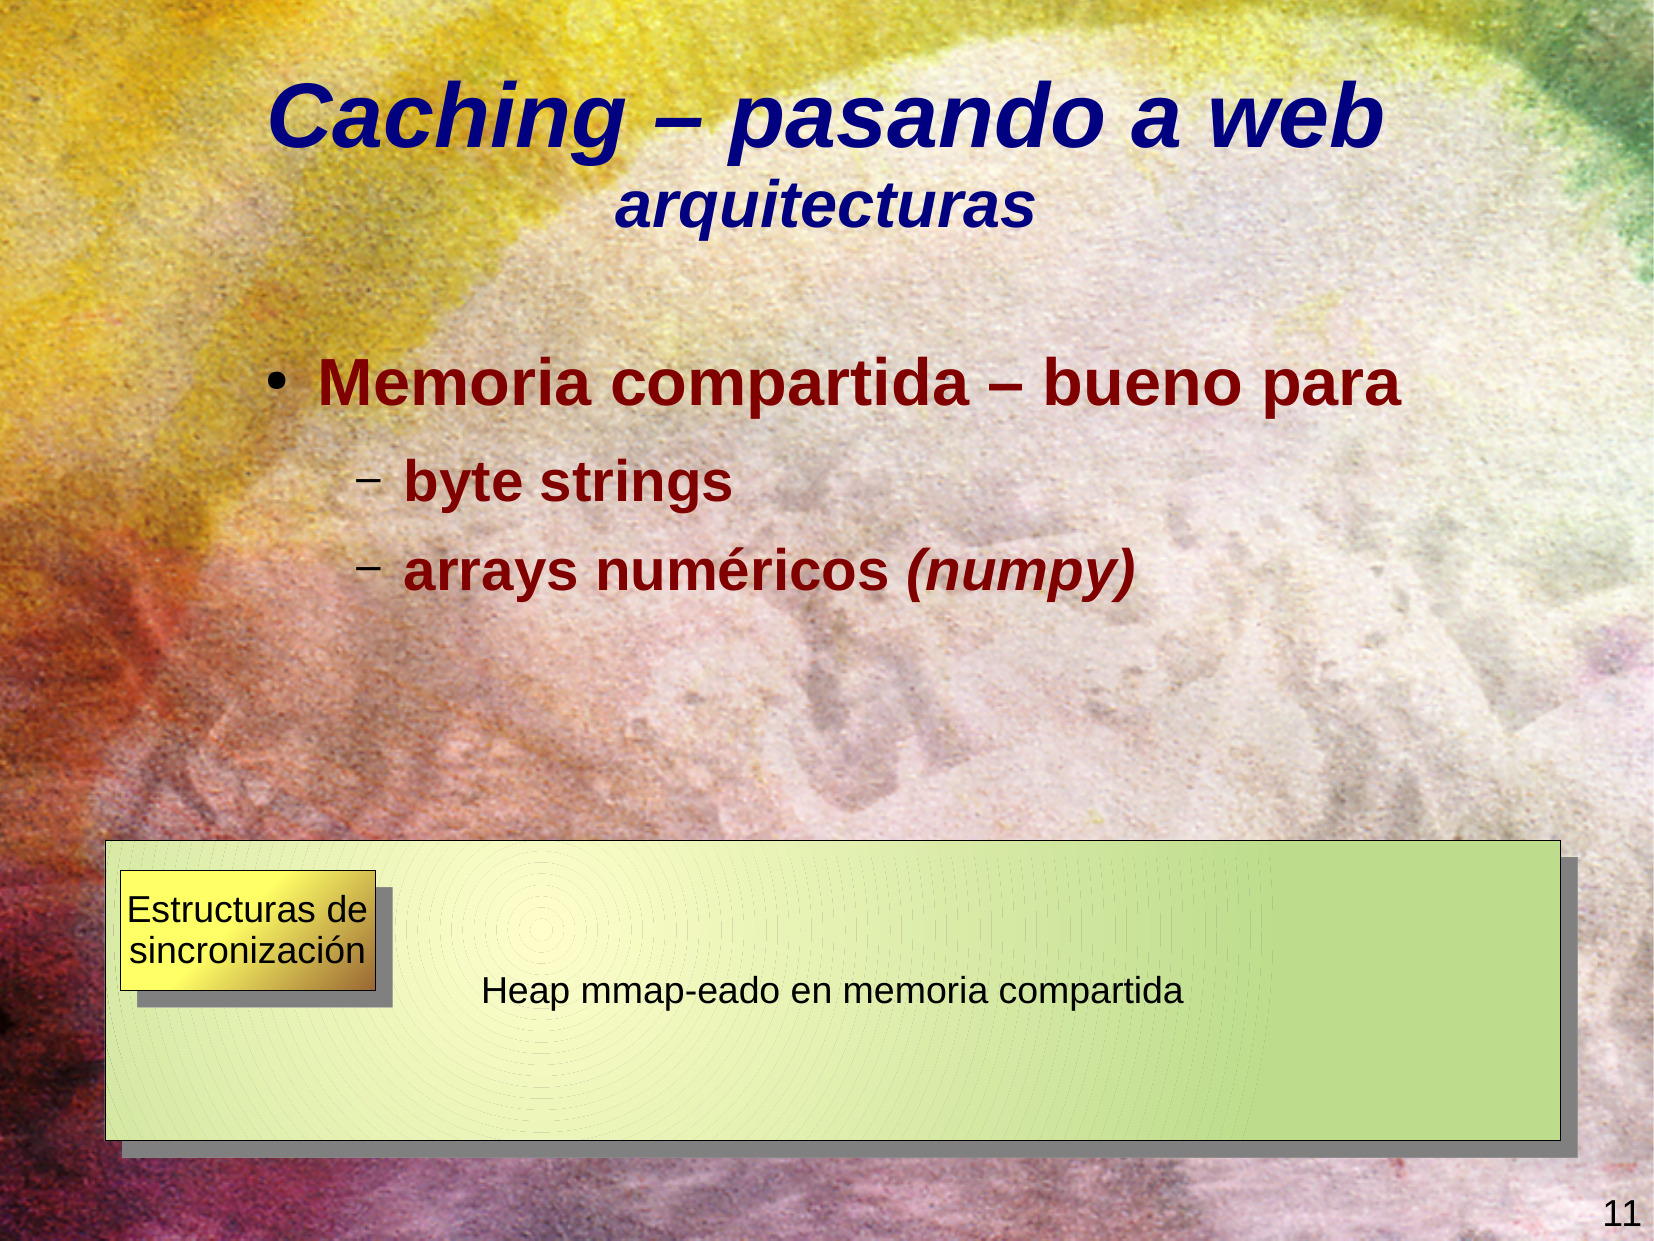

# Caching – pasando a web arquitecturas
Memoria compartida – bueno para
byte strings
arrays numéricos (numpy)
Heap mmap-eado en memoria compartida
Estructuras de
sincronización
11